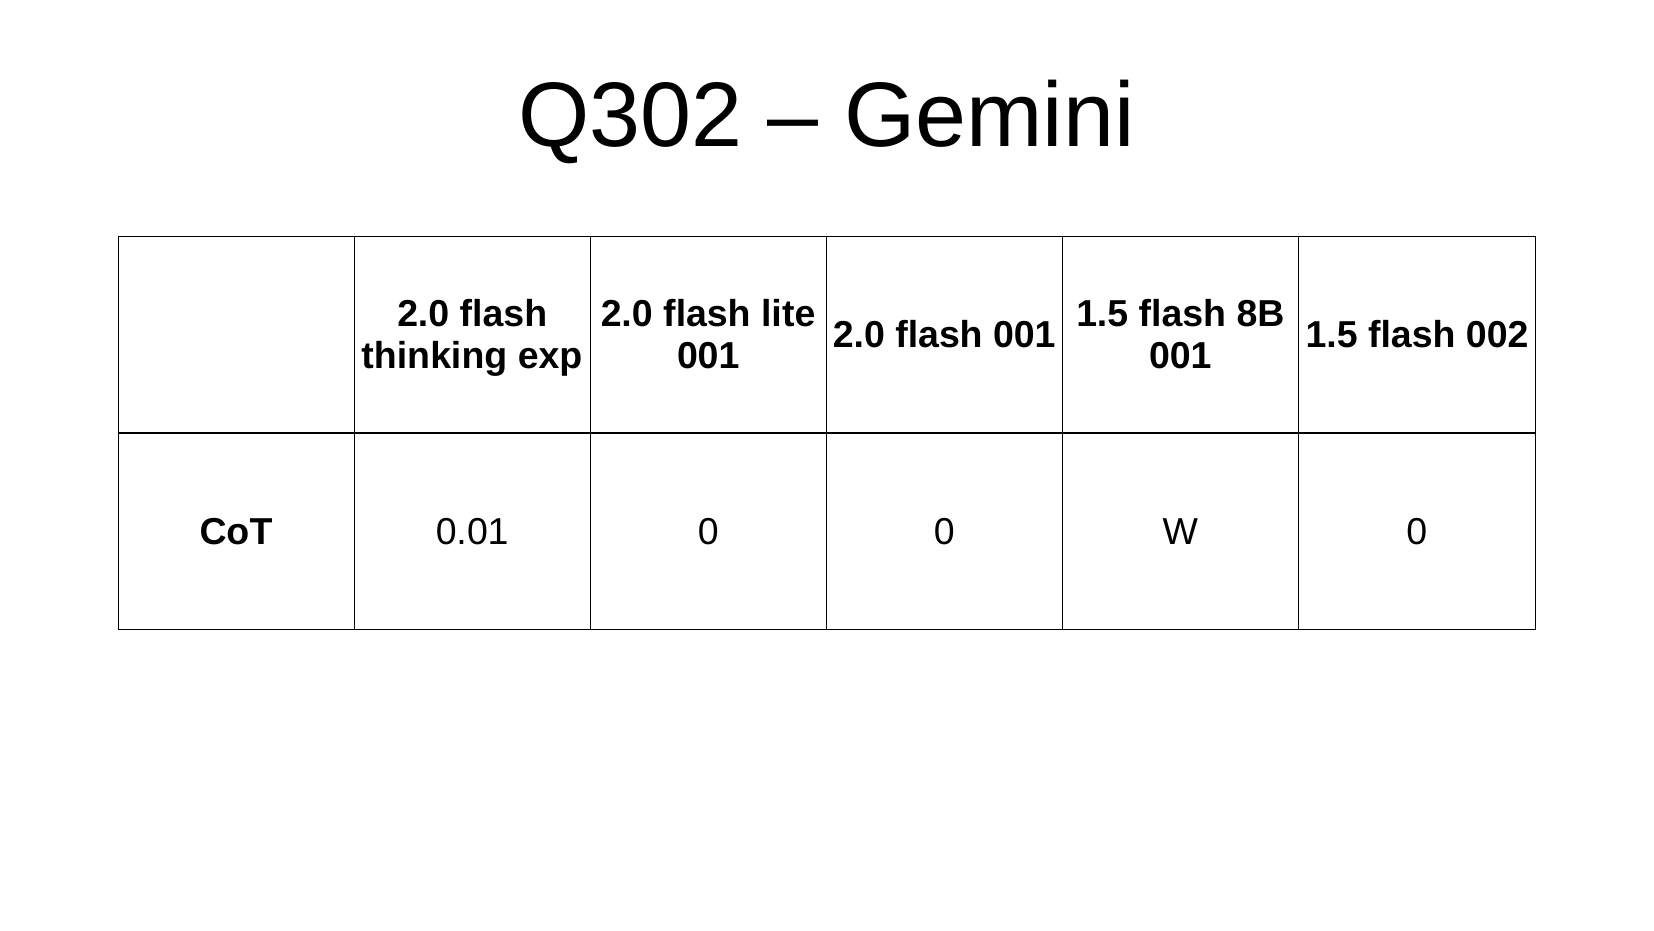

# Q302 – Gemini
| | 2.0 flash thinking exp | 2.0 flash lite 001 | 2.0 flash 001 | 1.5 flash 8B 001 | 1.5 flash 002 |
| --- | --- | --- | --- | --- | --- |
| CoT | 0.01 | 0 | 0 | W | 0 |